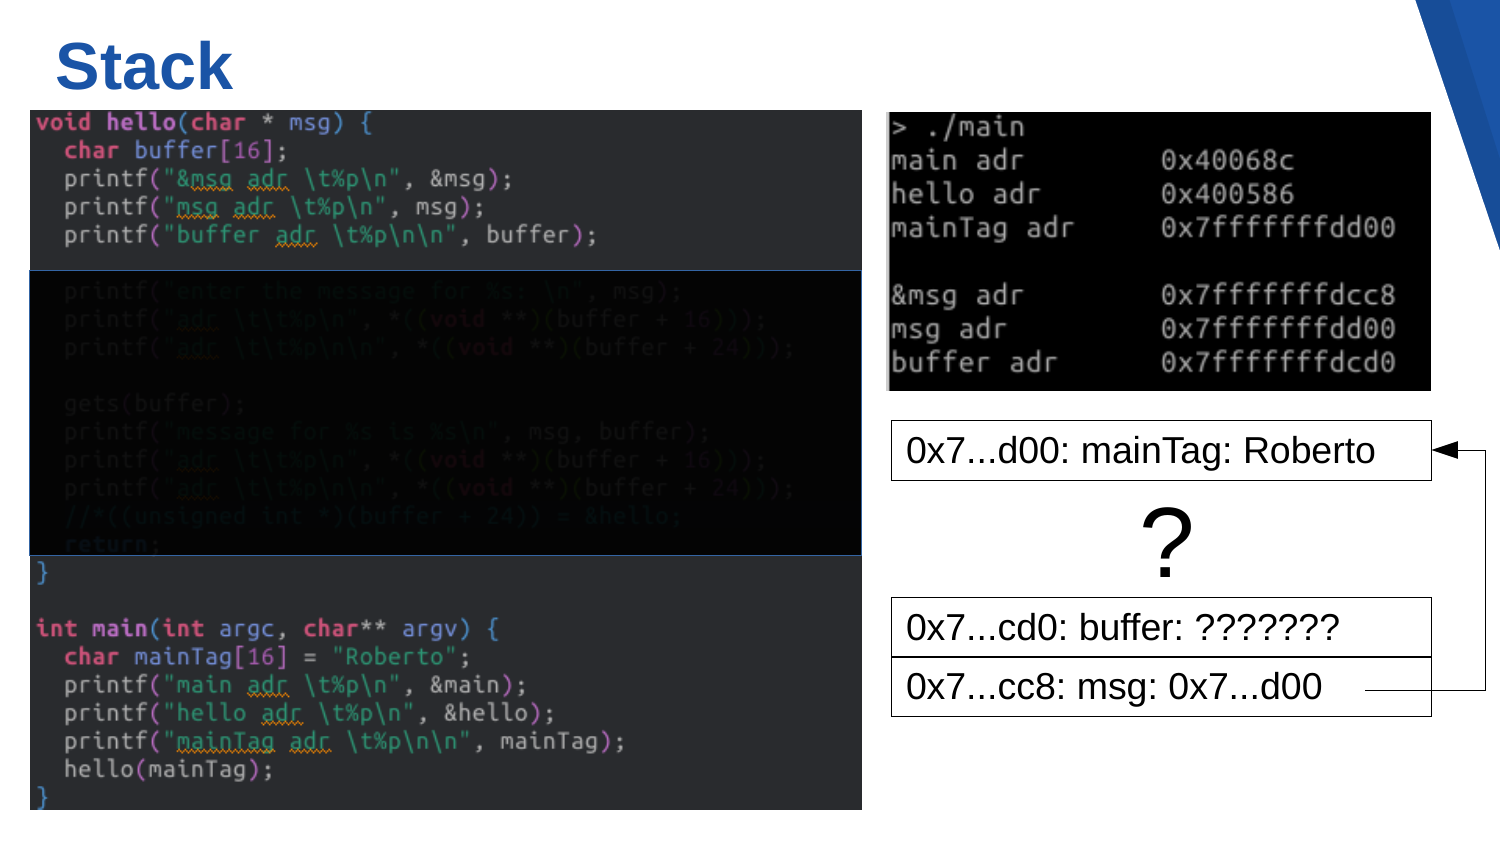

# Stack
0x7...d00: mainTag: Roberto
?
0x7...cd0: buffer: ???????
0x7...cc8: msg: 0x7...d00